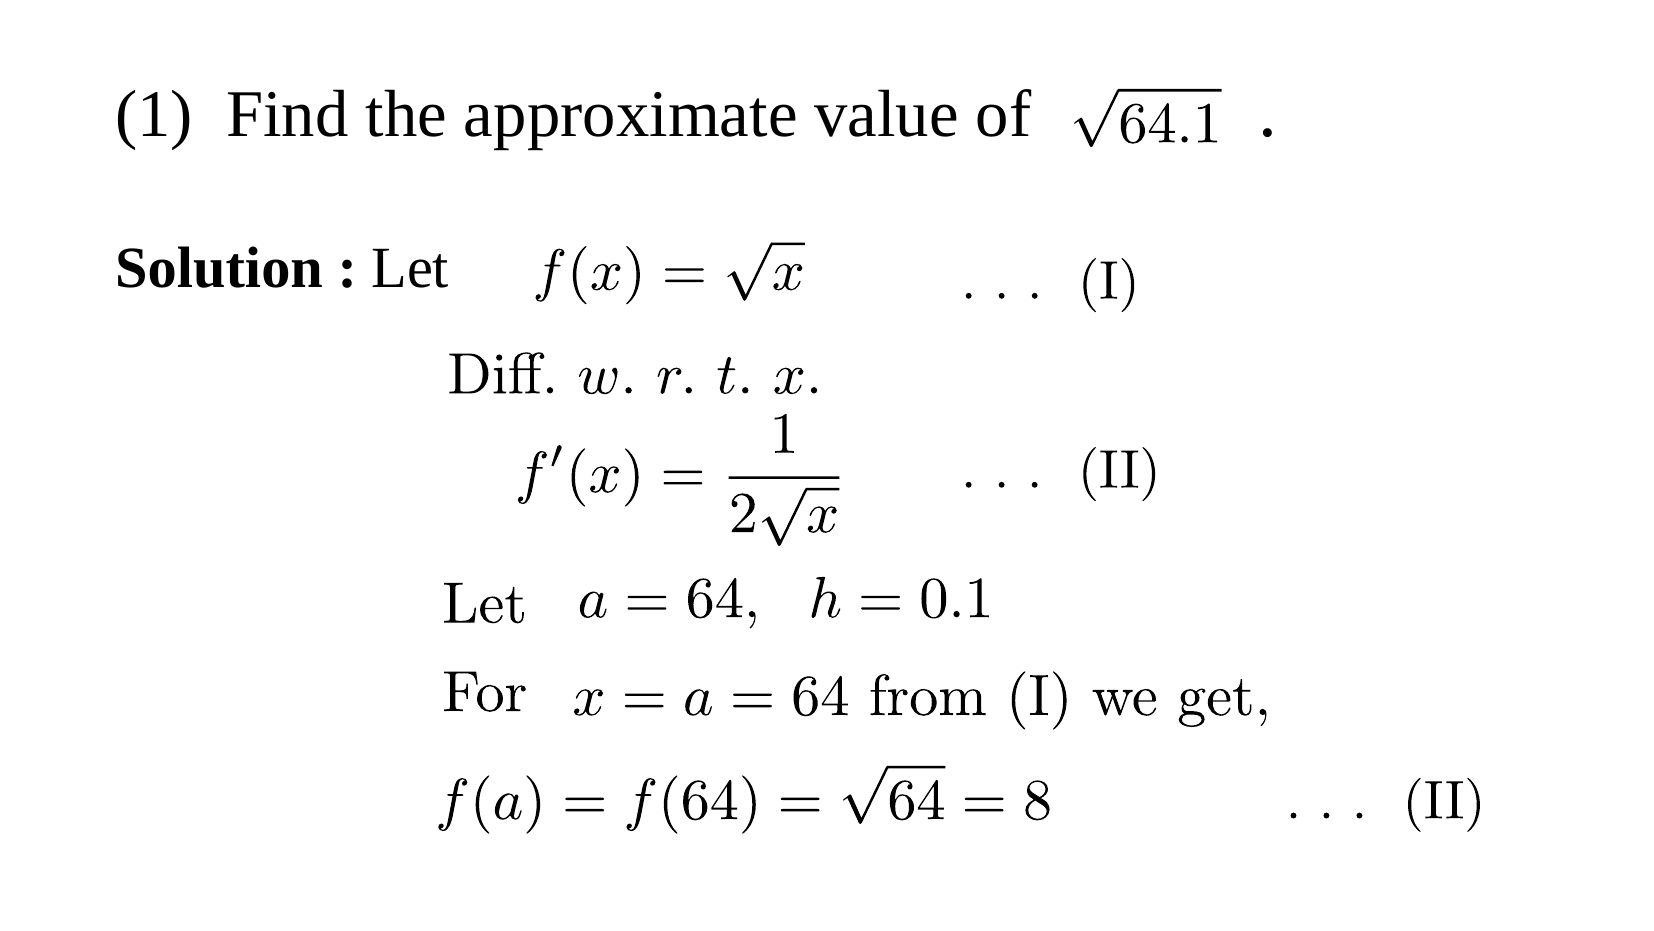

# (1) Find the approximate value of . Solution : Let